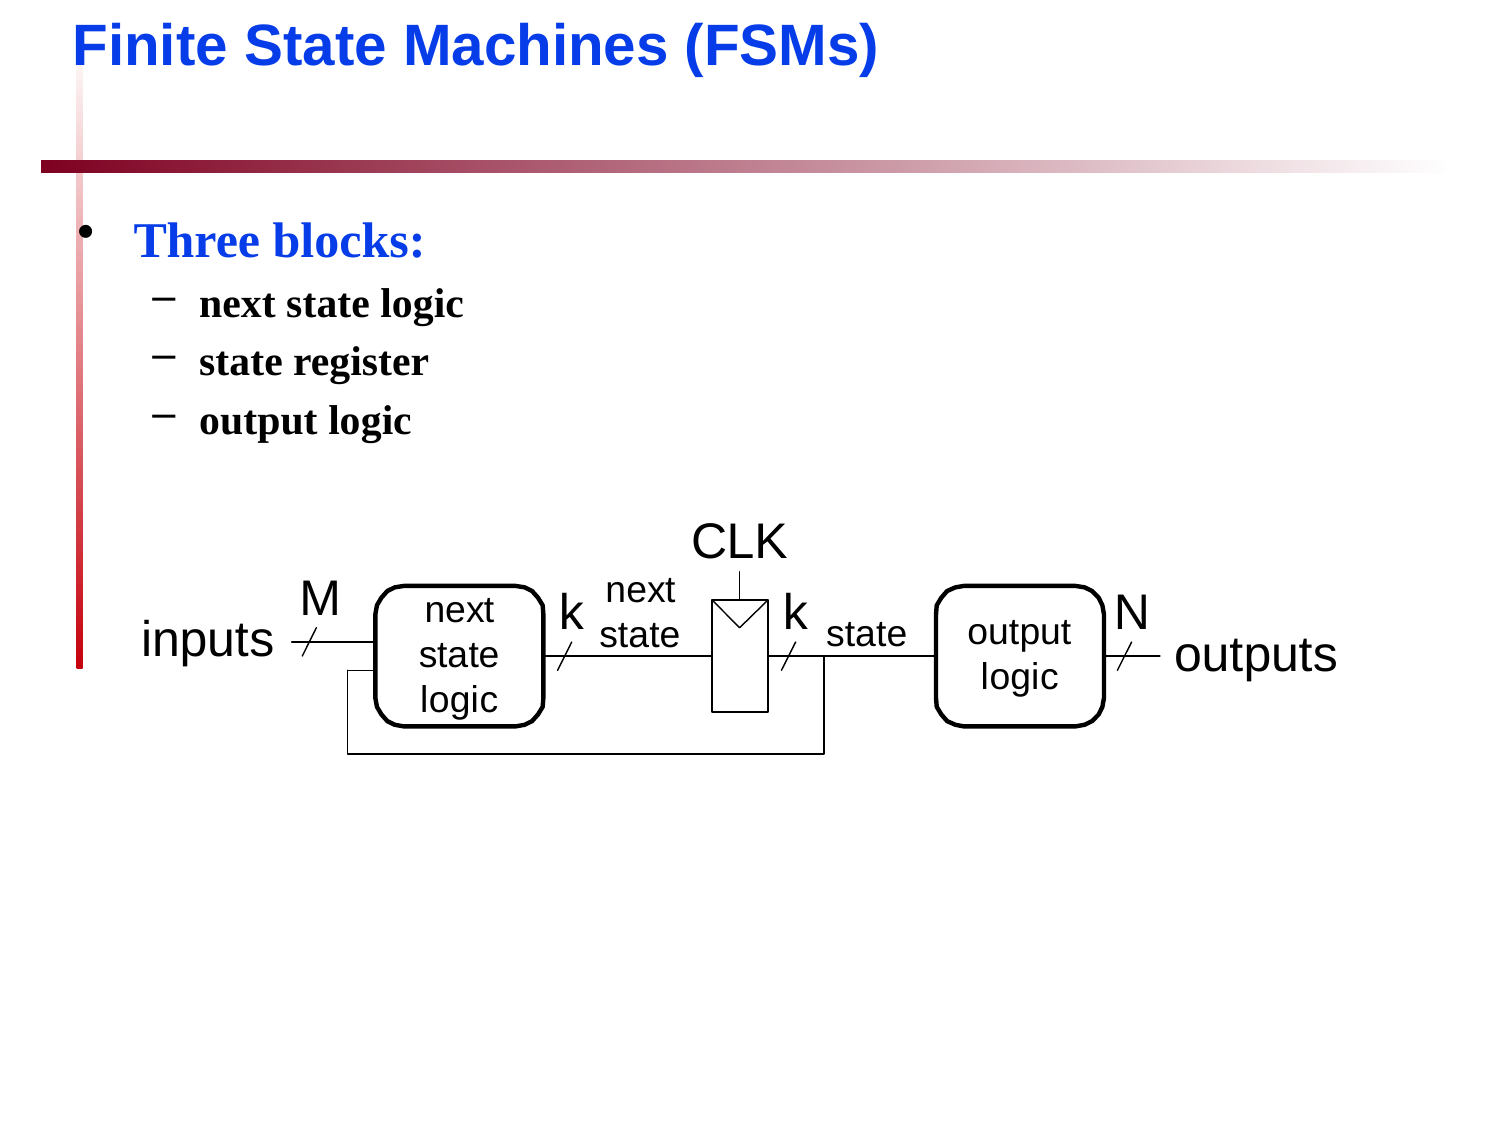

# Finite State Machines (FSMs)
Three blocks:
next state logic
state register
output logic